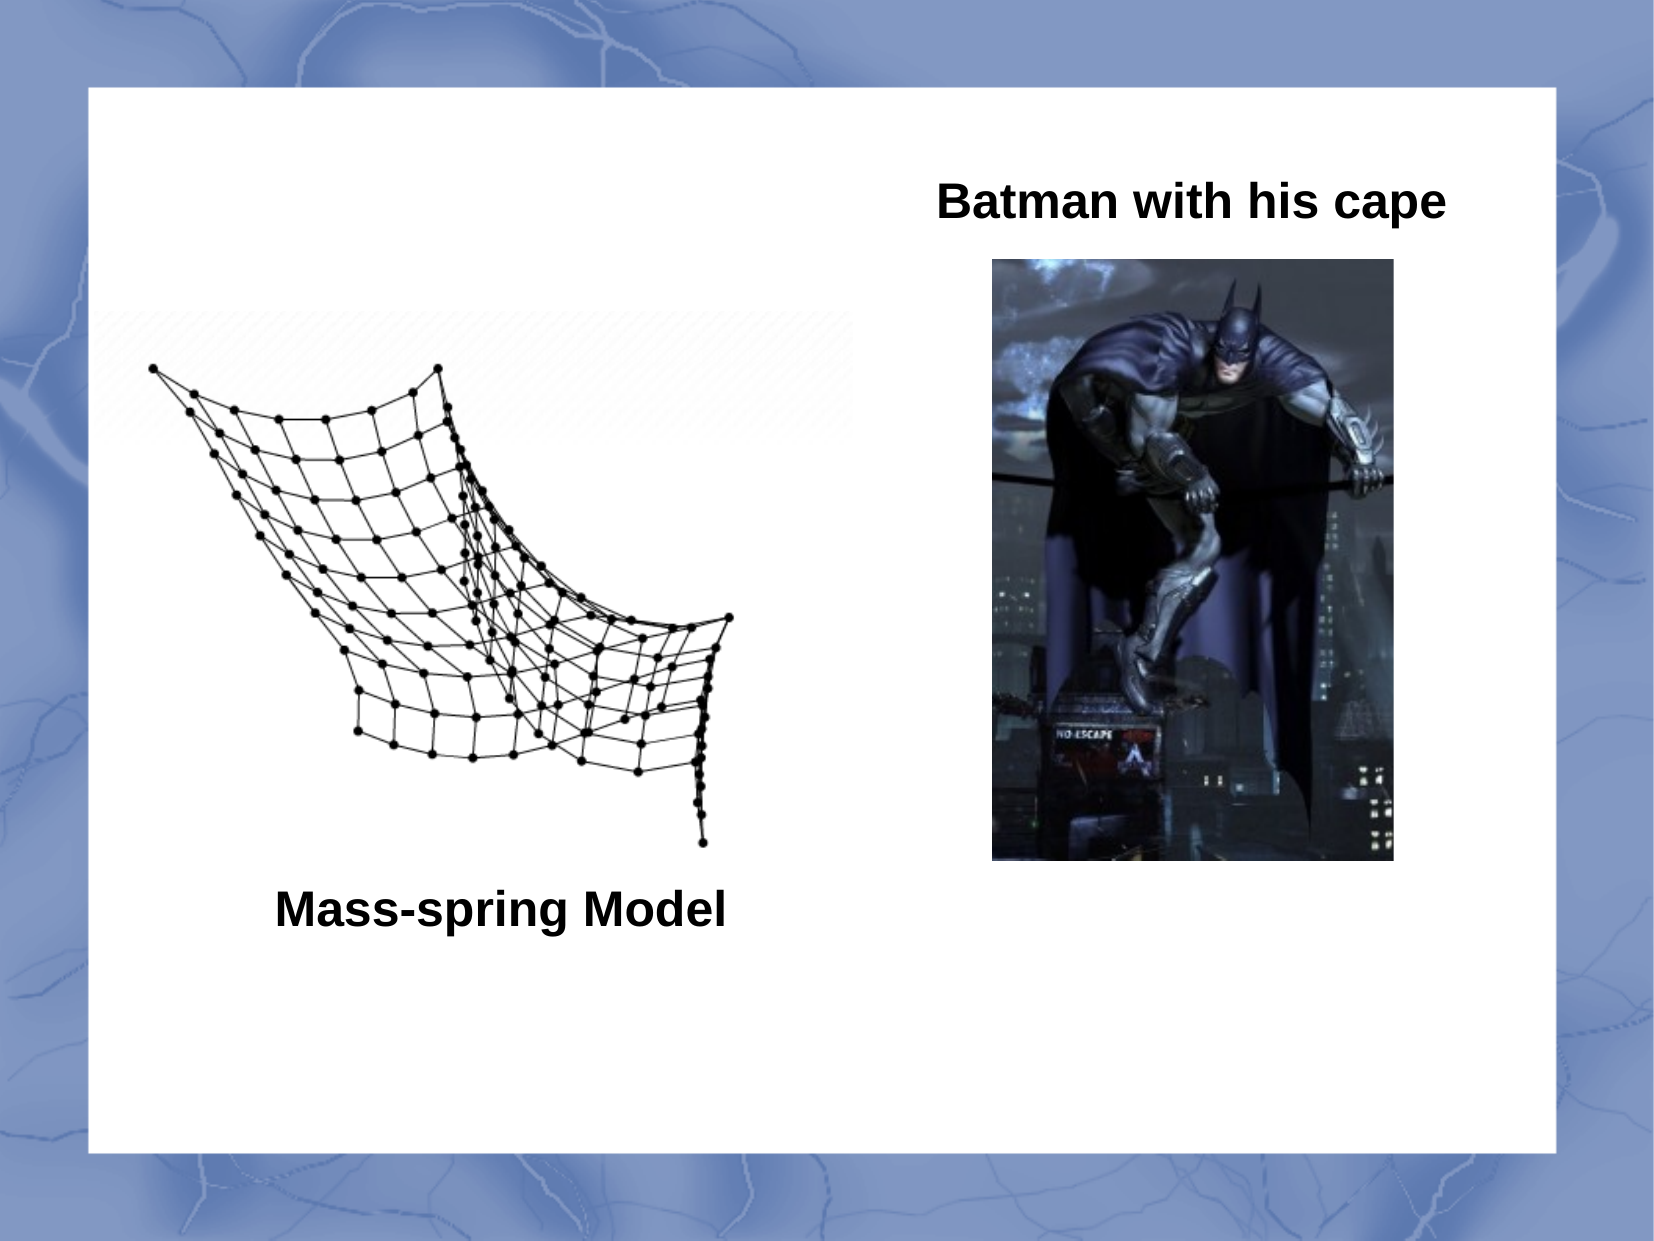

#
Batman with his cape
Mass-spring Model